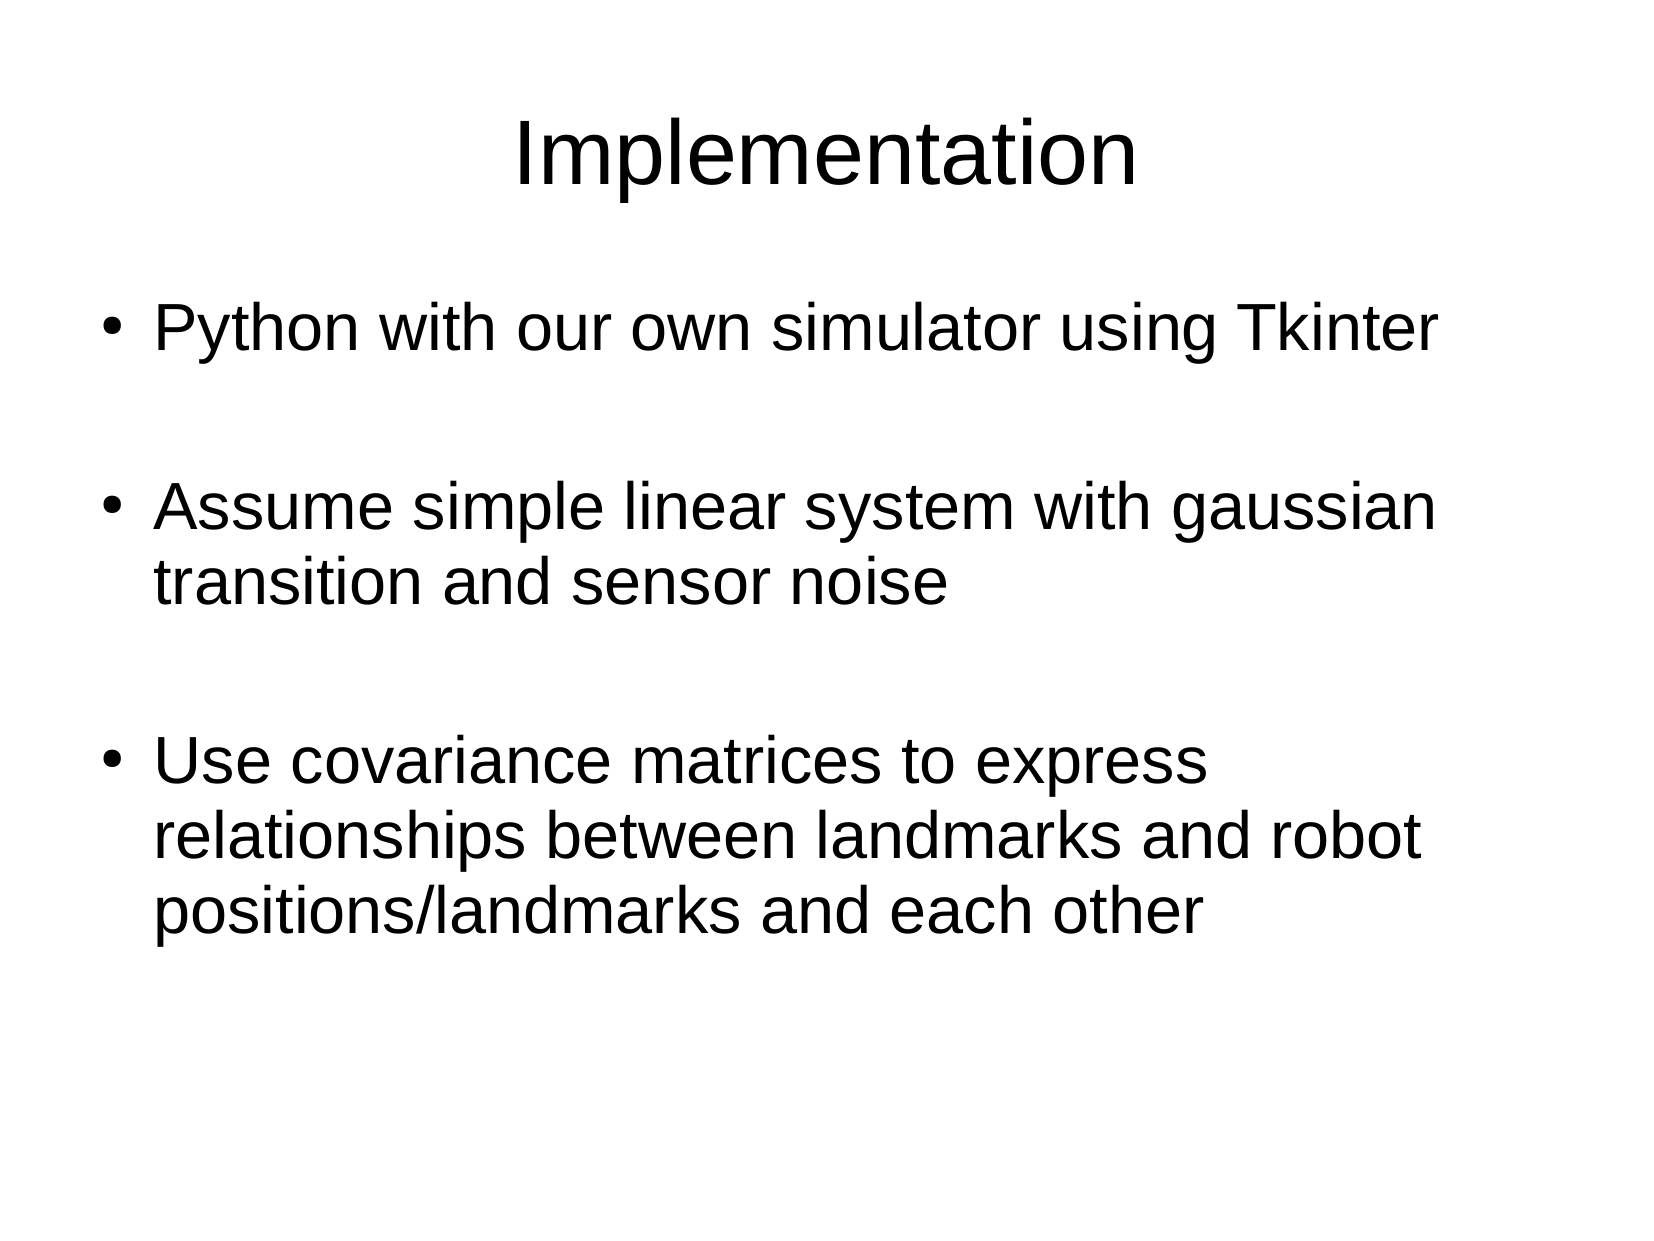

# Implementation
Python with our own simulator using Tkinter
Assume simple linear system with gaussian transition and sensor noise
Use covariance matrices to express relationships between landmarks and robot positions/landmarks and each other